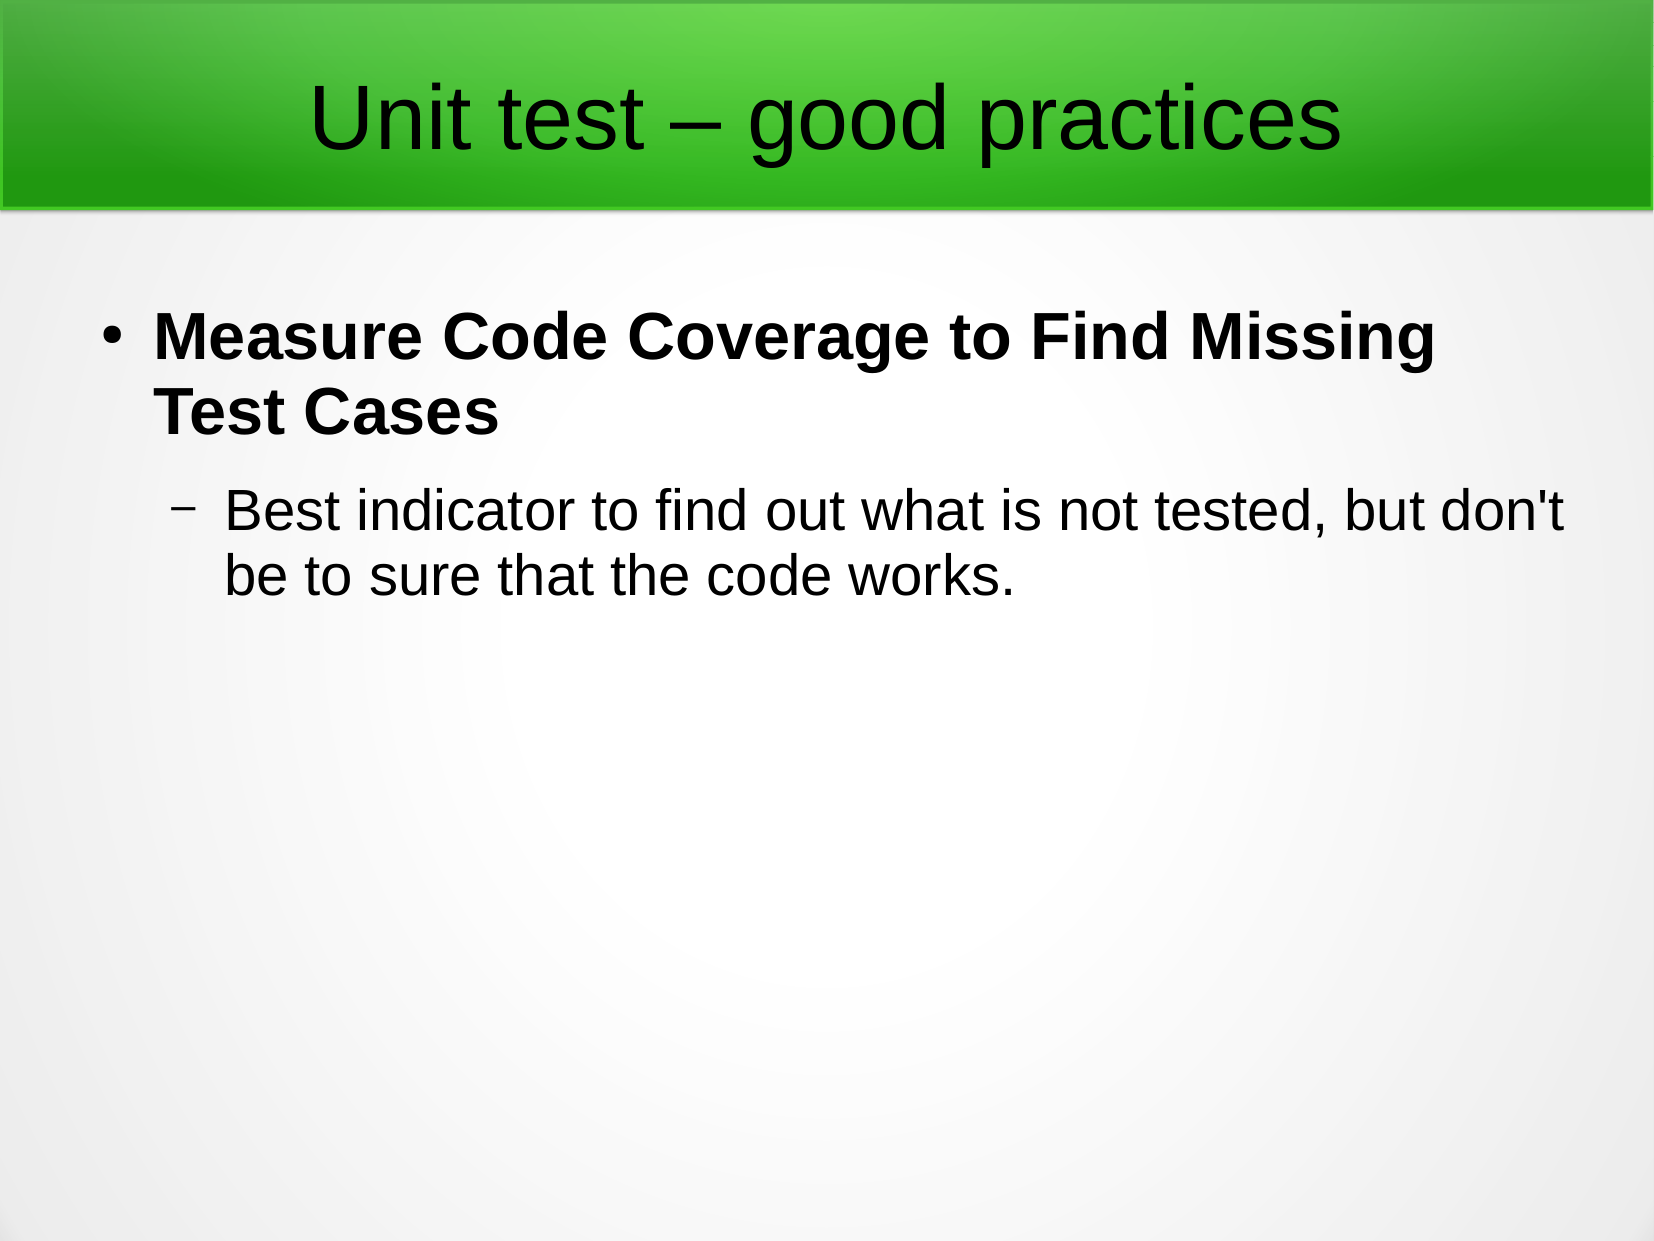

# Unit test – good practices
Measure Code Coverage to Find Missing Test Cases
Best indicator to find out what is not tested, but don't be to sure that the code works.